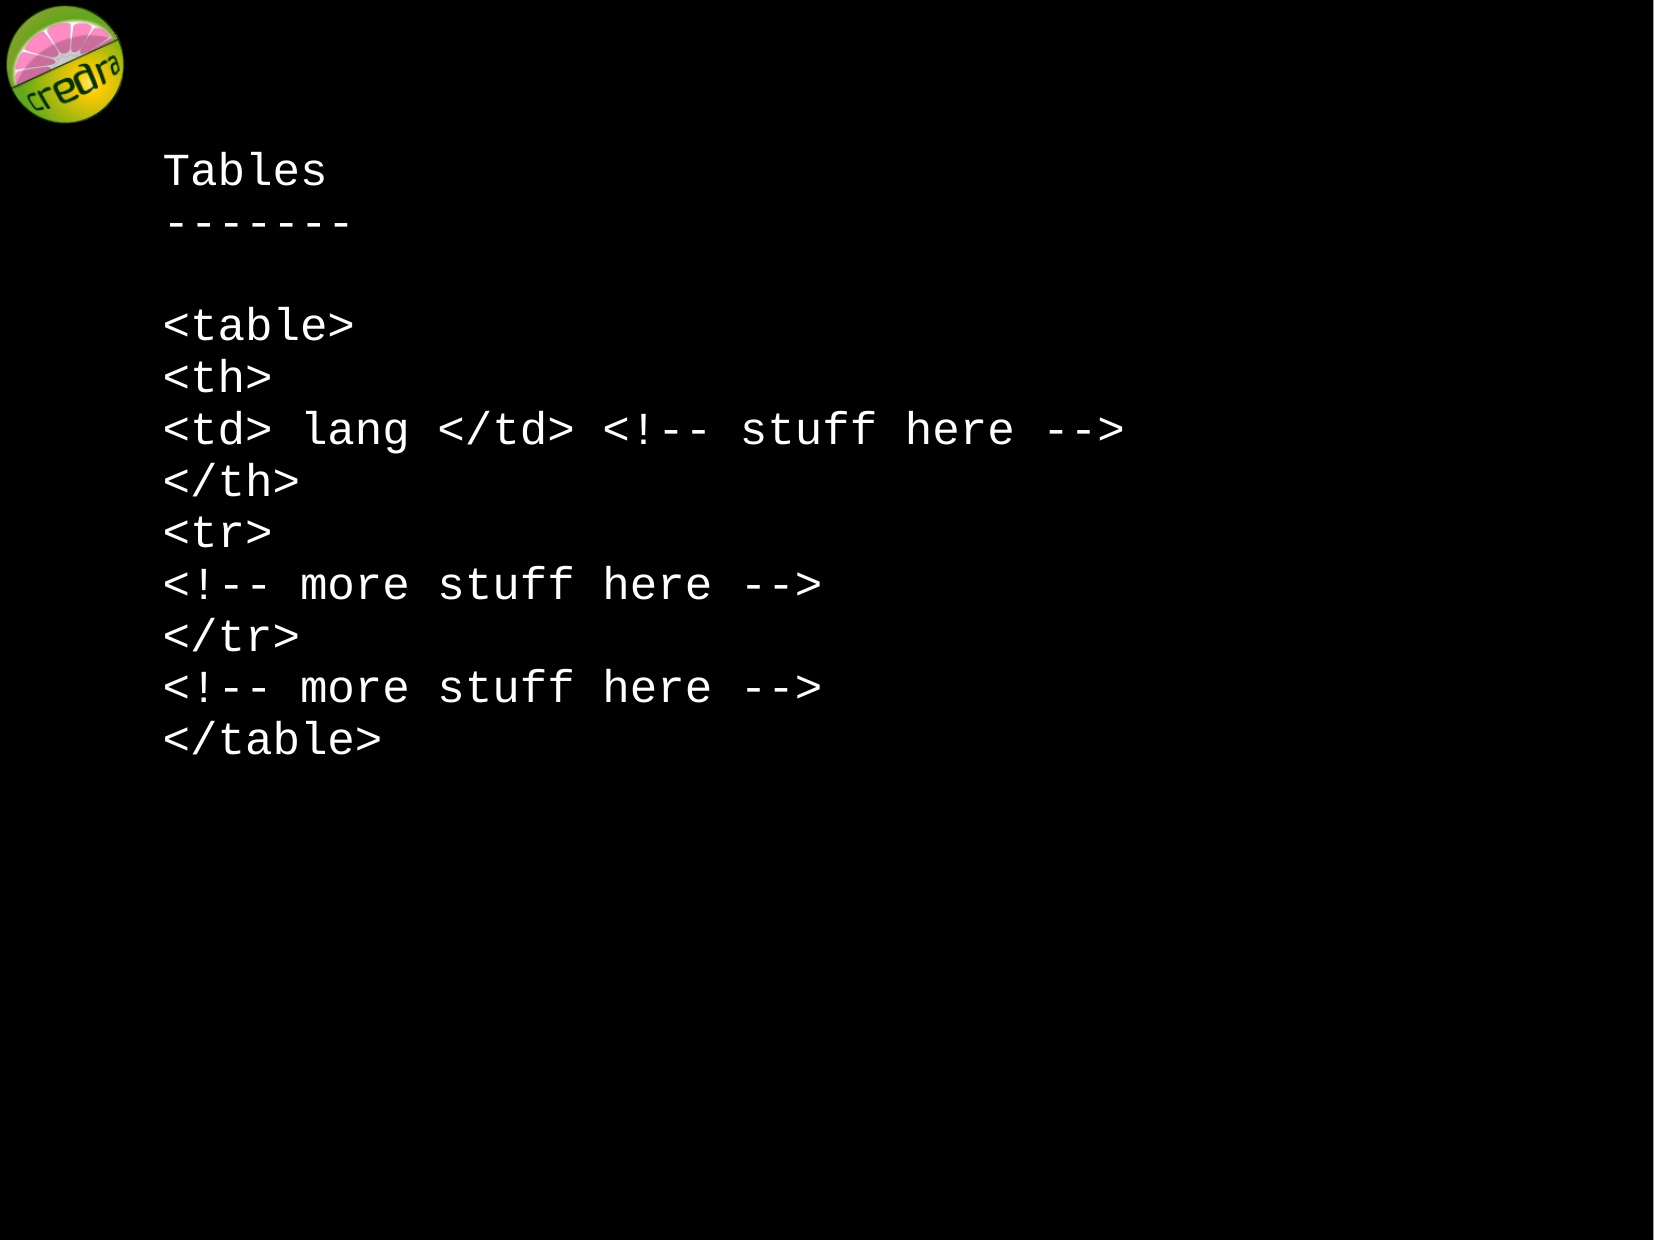

Tables
-------
<table>
<th>
<td> lang </td> <!-- stuff here -->
</th>
<tr>
<!-- more stuff here -->
</tr>
<!-- more stuff here -->
</table>